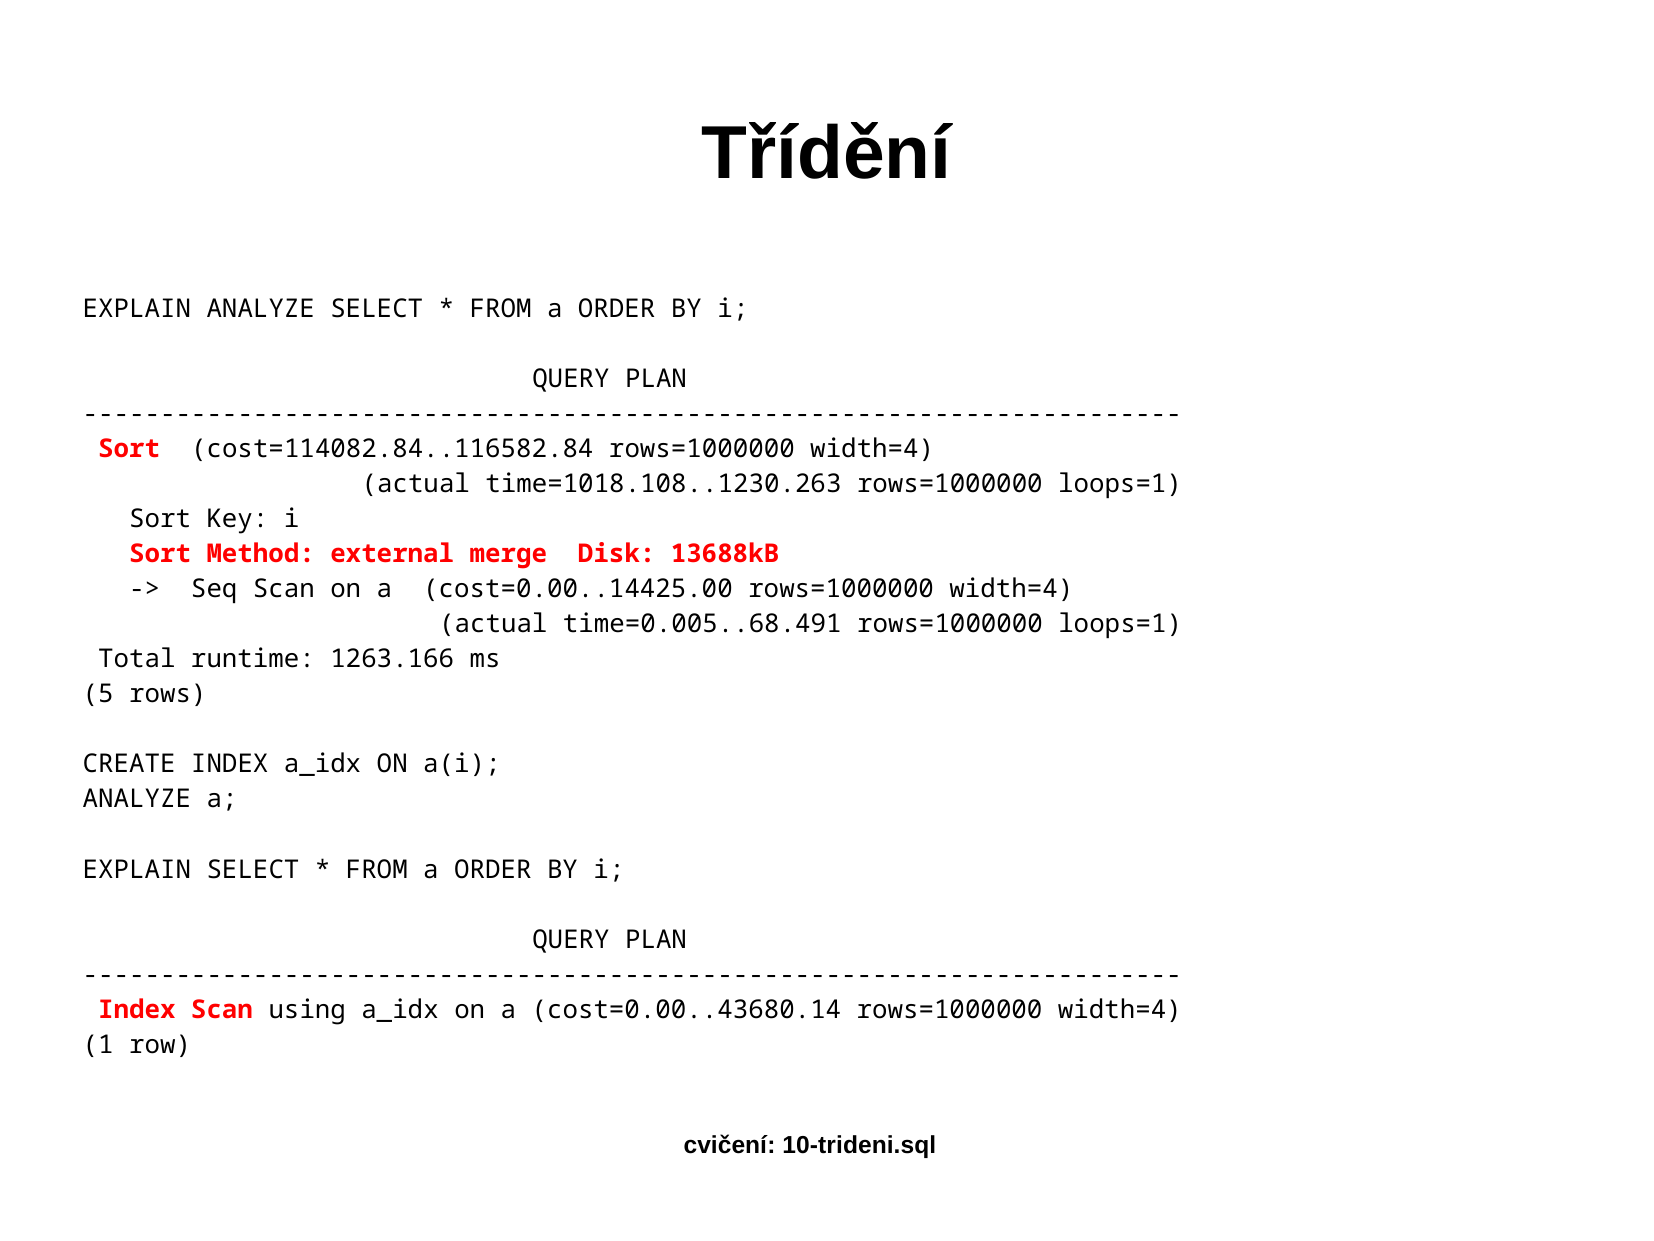

# Třídění
EXPLAIN ANALYZE SELECT * FROM a ORDER BY i;
 QUERY PLAN
-----------------------------------------------------------------------
 Sort (cost=114082.84..116582.84 rows=1000000 width=4)
 (actual time=1018.108..1230.263 rows=1000000 loops=1)
 Sort Key: i
 Sort Method: external merge Disk: 13688kB
 -> Seq Scan on a (cost=0.00..14425.00 rows=1000000 width=4)
 (actual time=0.005..68.491 rows=1000000 loops=1)
 Total runtime: 1263.166 ms
(5 rows)
CREATE INDEX a_idx ON a(i);
ANALYZE a;
EXPLAIN SELECT * FROM a ORDER BY i;
 QUERY PLAN
-----------------------------------------------------------------------
 Index Scan using a_idx on a (cost=0.00..43680.14 rows=1000000 width=4)
(1 row)
cvičení: 10-trideni.sql